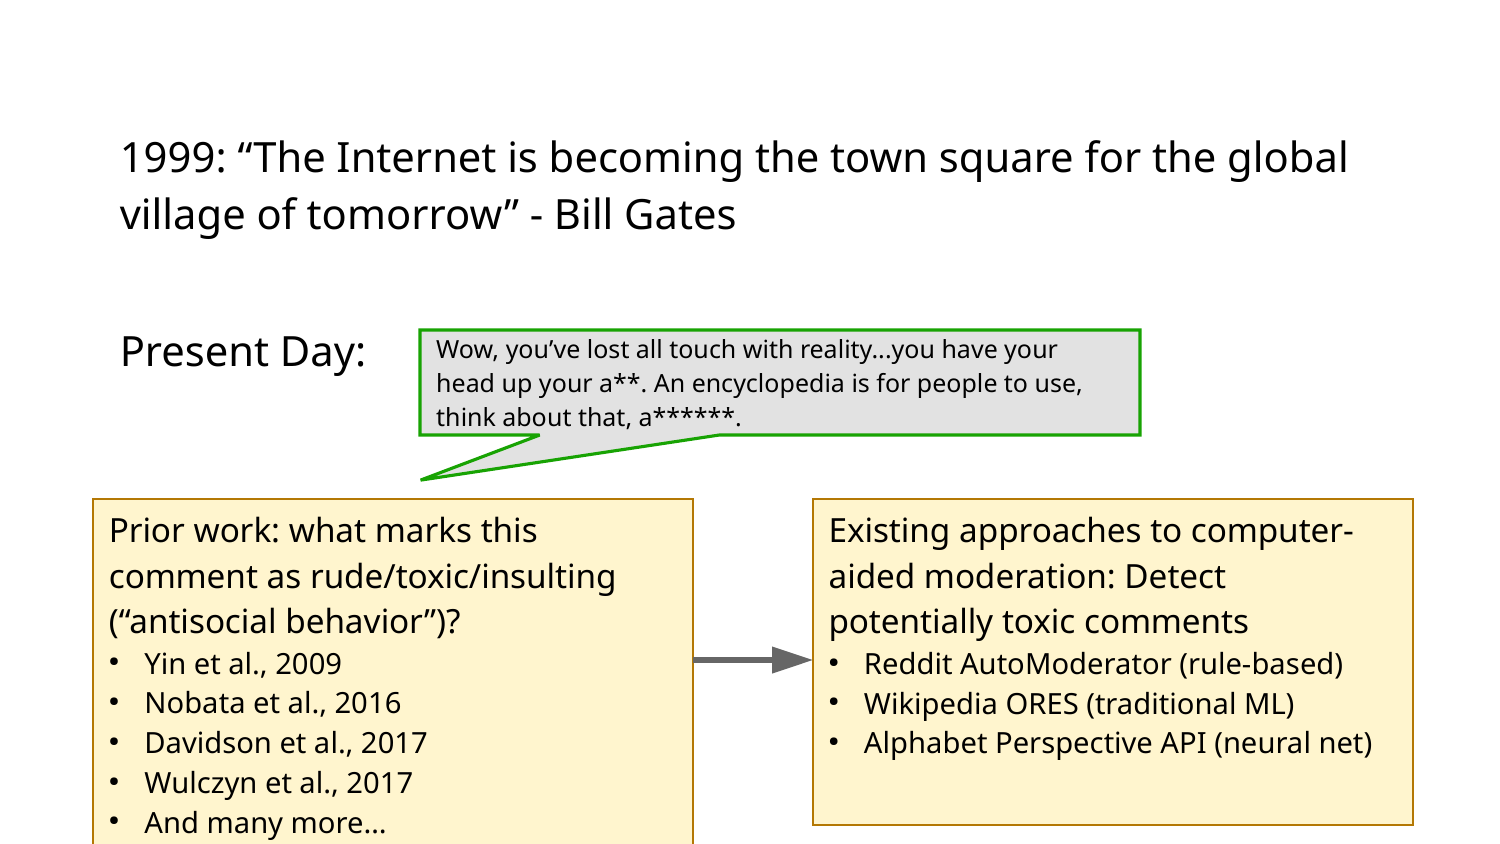

1999: “The Internet is becoming the town square for the global village of tomorrow” - Bill Gates
Present Day:
Wow, you’ve lost all touch with reality...you have your head up your a**. An encyclopedia is for people to use, think about that, a******.
Prior work: what marks this comment as rude/toxic/insulting (“antisocial behavior”)?
Yin et al., 2009
Nobata et al., 2016
Davidson et al., 2017
Wulczyn et al., 2017
And many more…
Existing approaches to computer-aided moderation: Detect potentially toxic comments
Reddit AutoModerator (rule-based)
Wikipedia ORES (traditional ML)
Alphabet Perspective API (neural net)